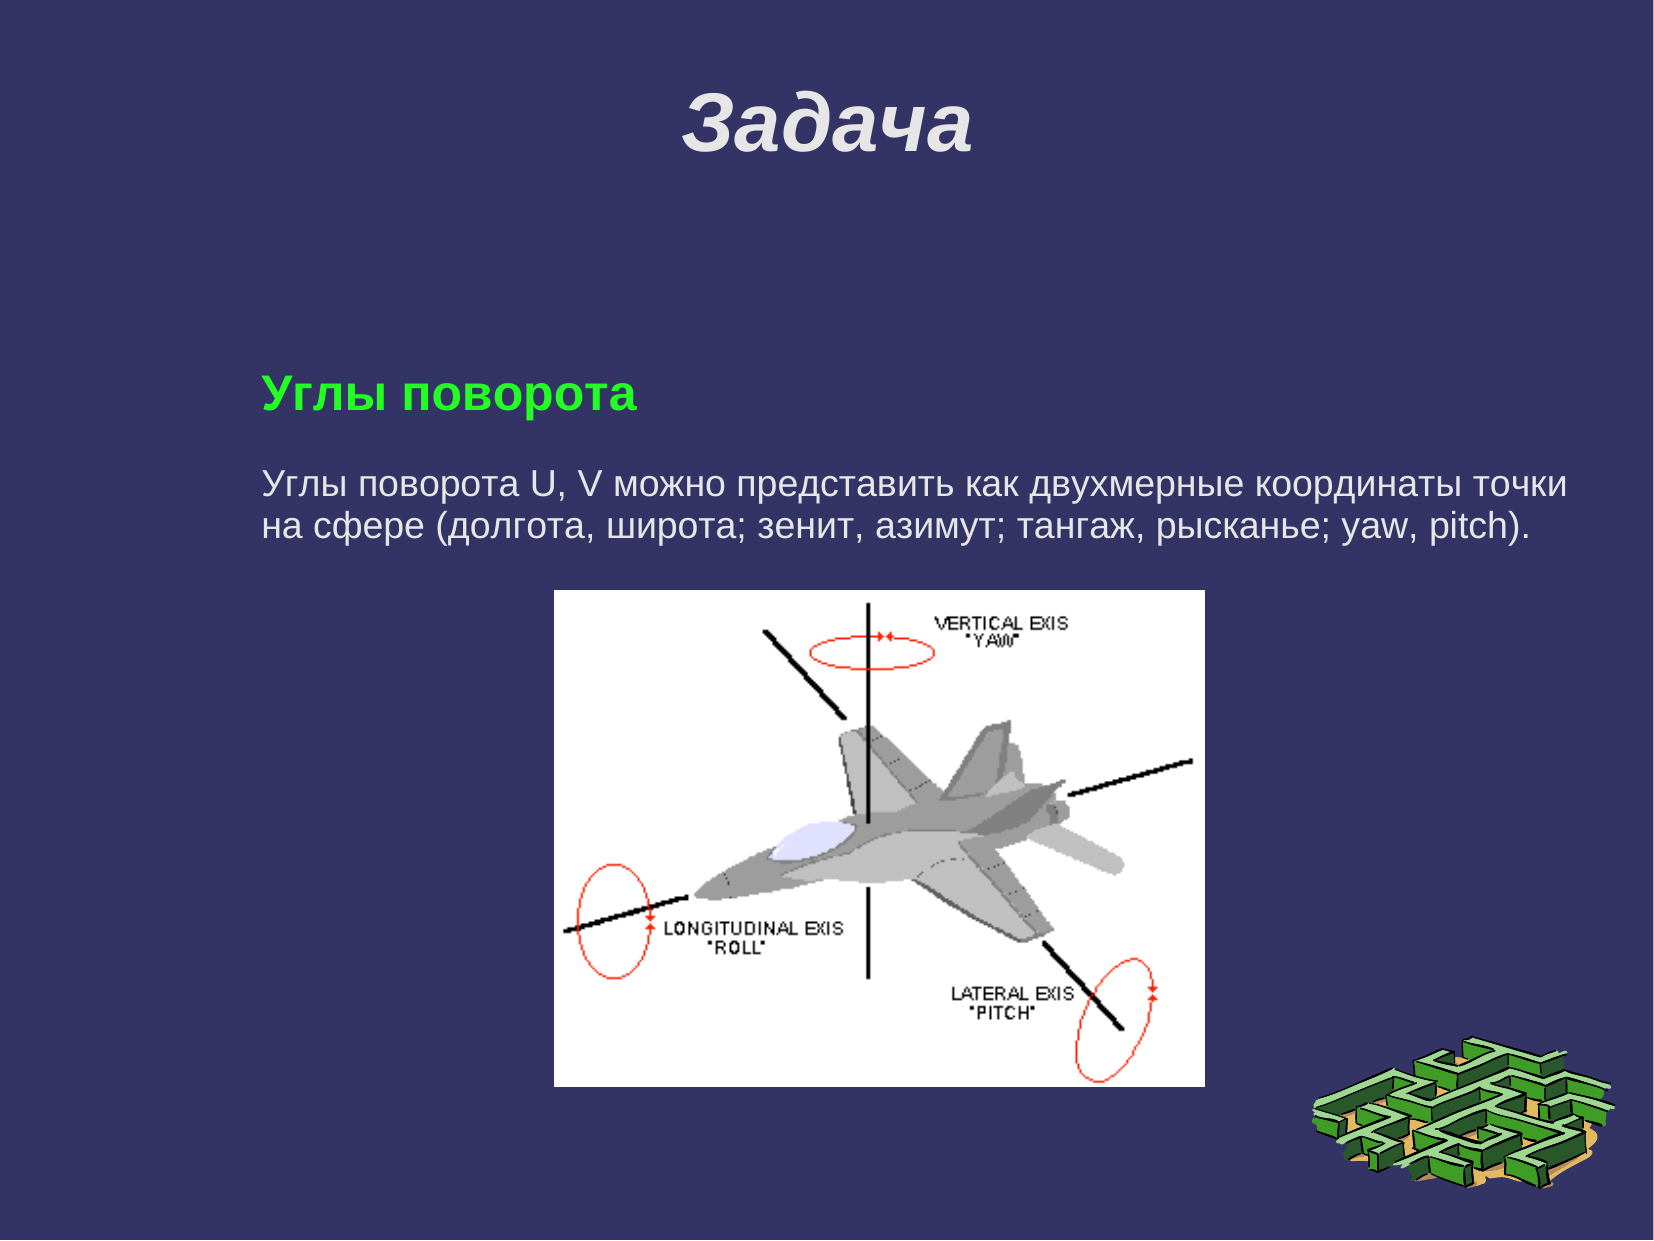

# Задача
Углы поворота
Углы поворота U, V можно представить как двухмерные координаты точки на сфере (долгота, широта; зенит, азимут; тангаж, рысканье; yaw, pitch).